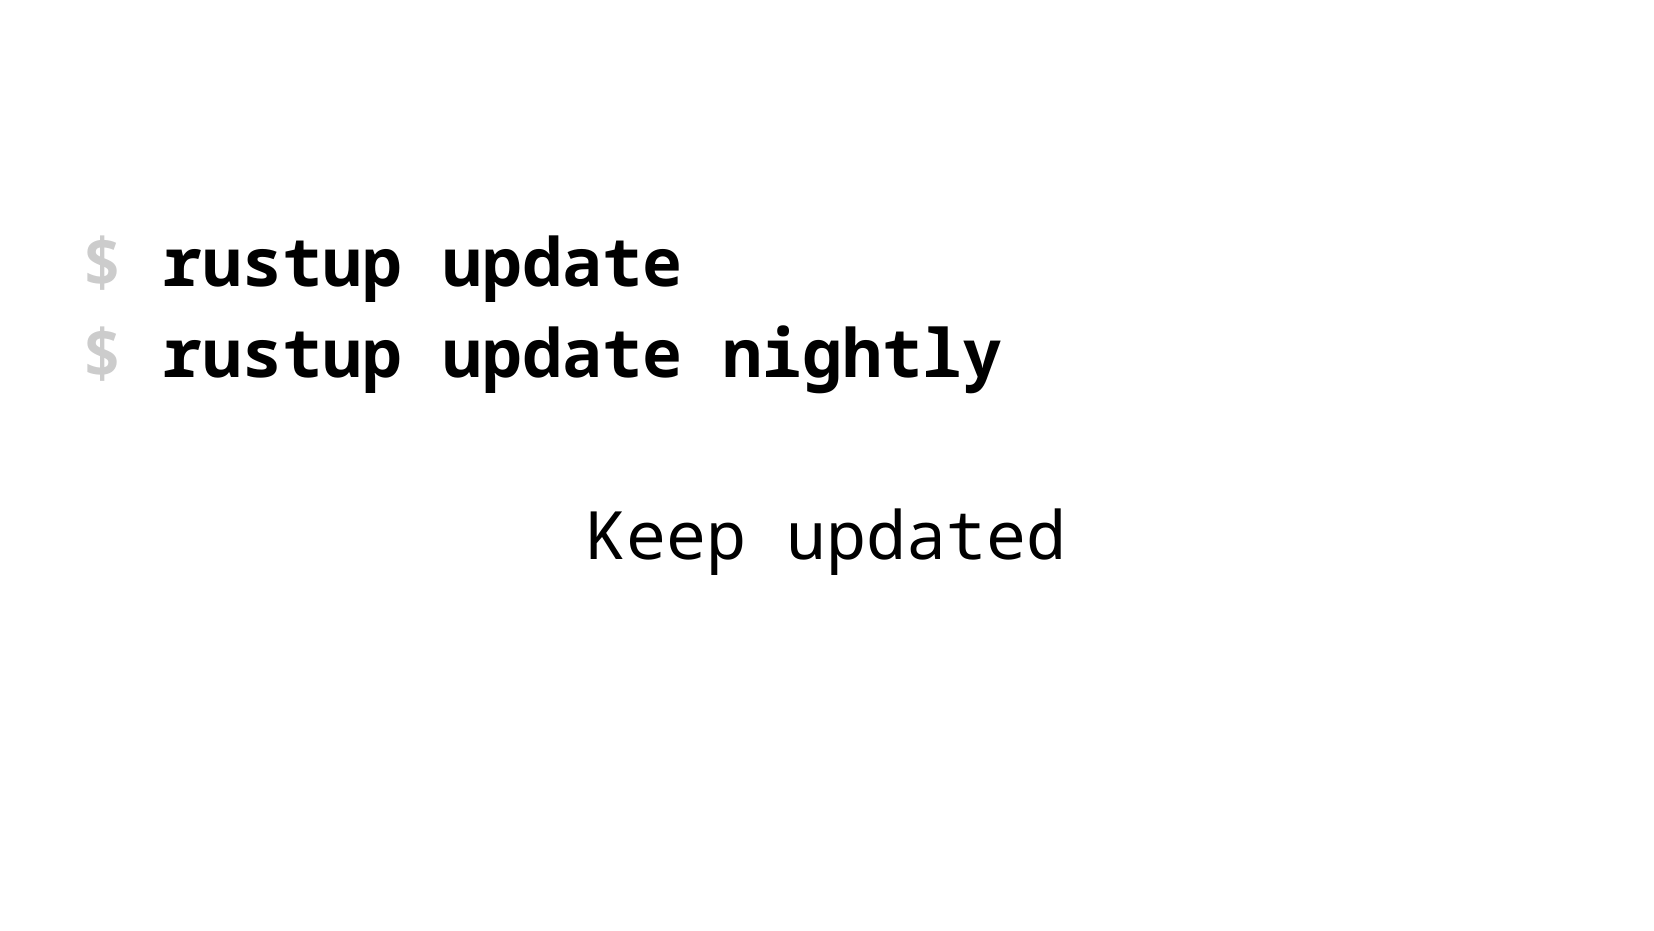

# $ rustup update
$ rustup update nightly
Keep updated